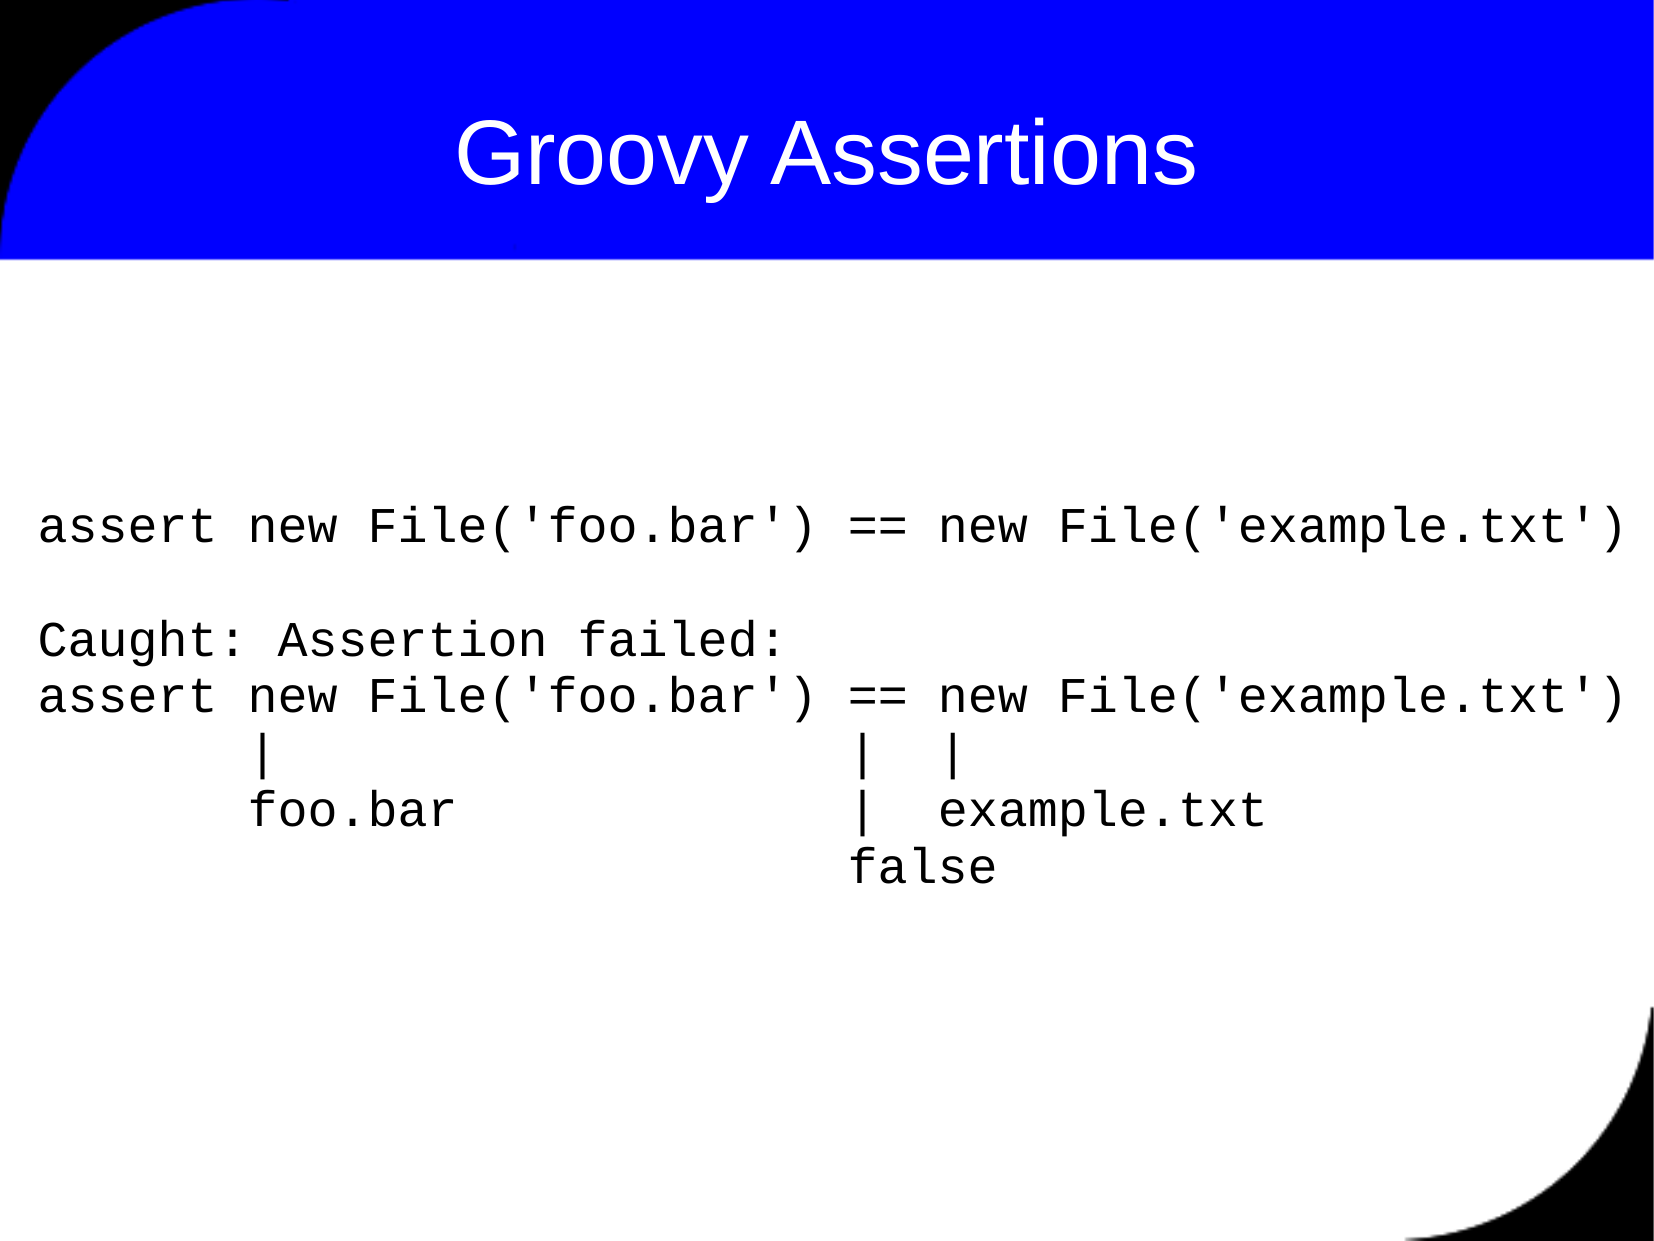

# Groovy Assertions
assert new File('foo.bar') == new File('example.txt')
Caught: Assertion failed:
assert new File('foo.bar') == new File('example.txt')
 | | |
 foo.bar | example.txt
 false